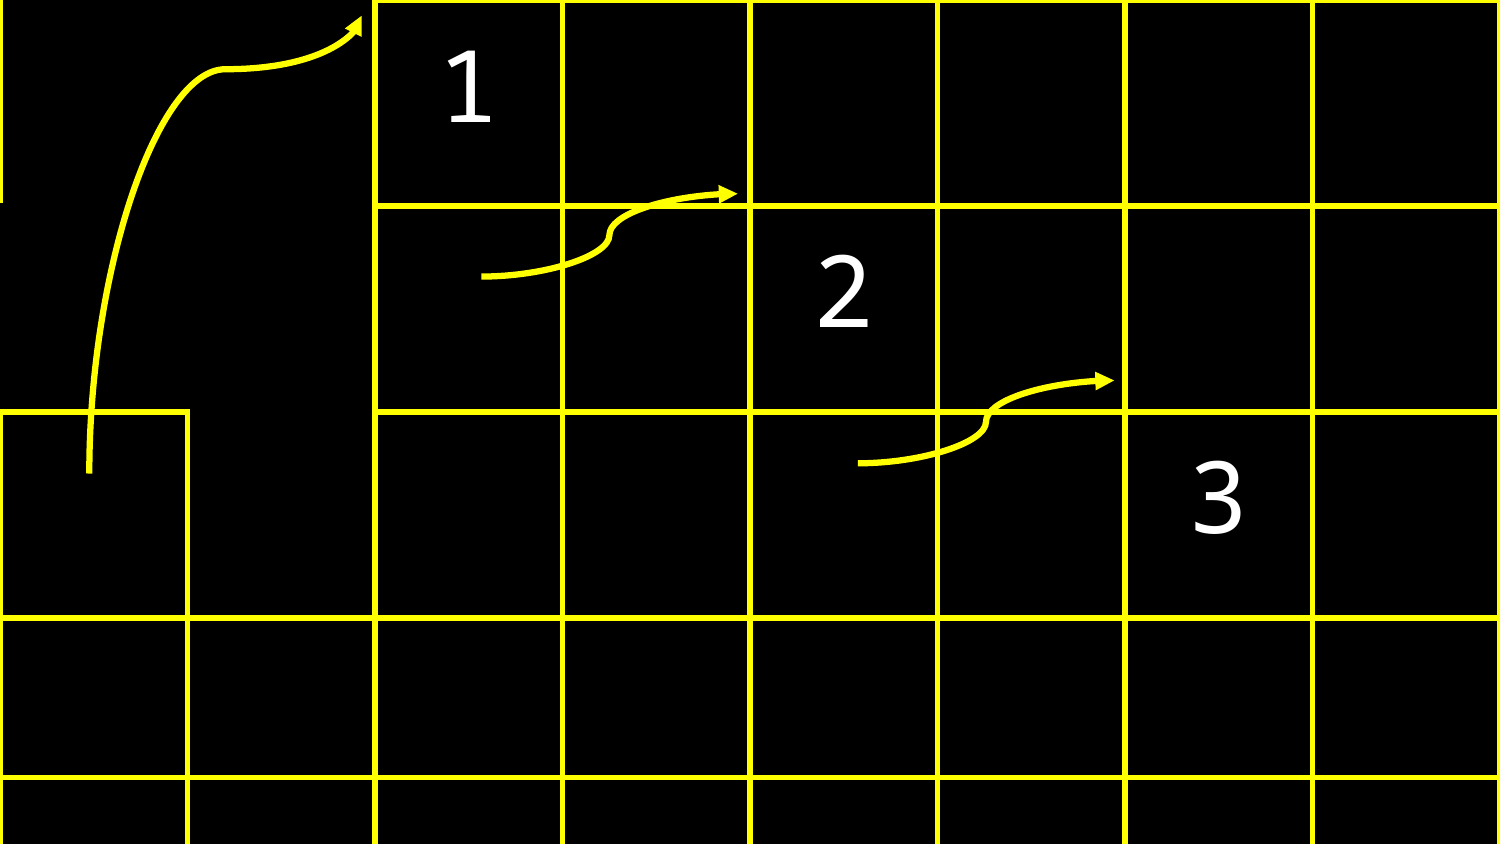

| | | 1 | | | | | |
| --- | --- | --- | --- | --- | --- | --- | --- |
| | | | | 2 | | | |
| | | | | | | 3 | |
| | | | | | | | |
| | | | | | | | |